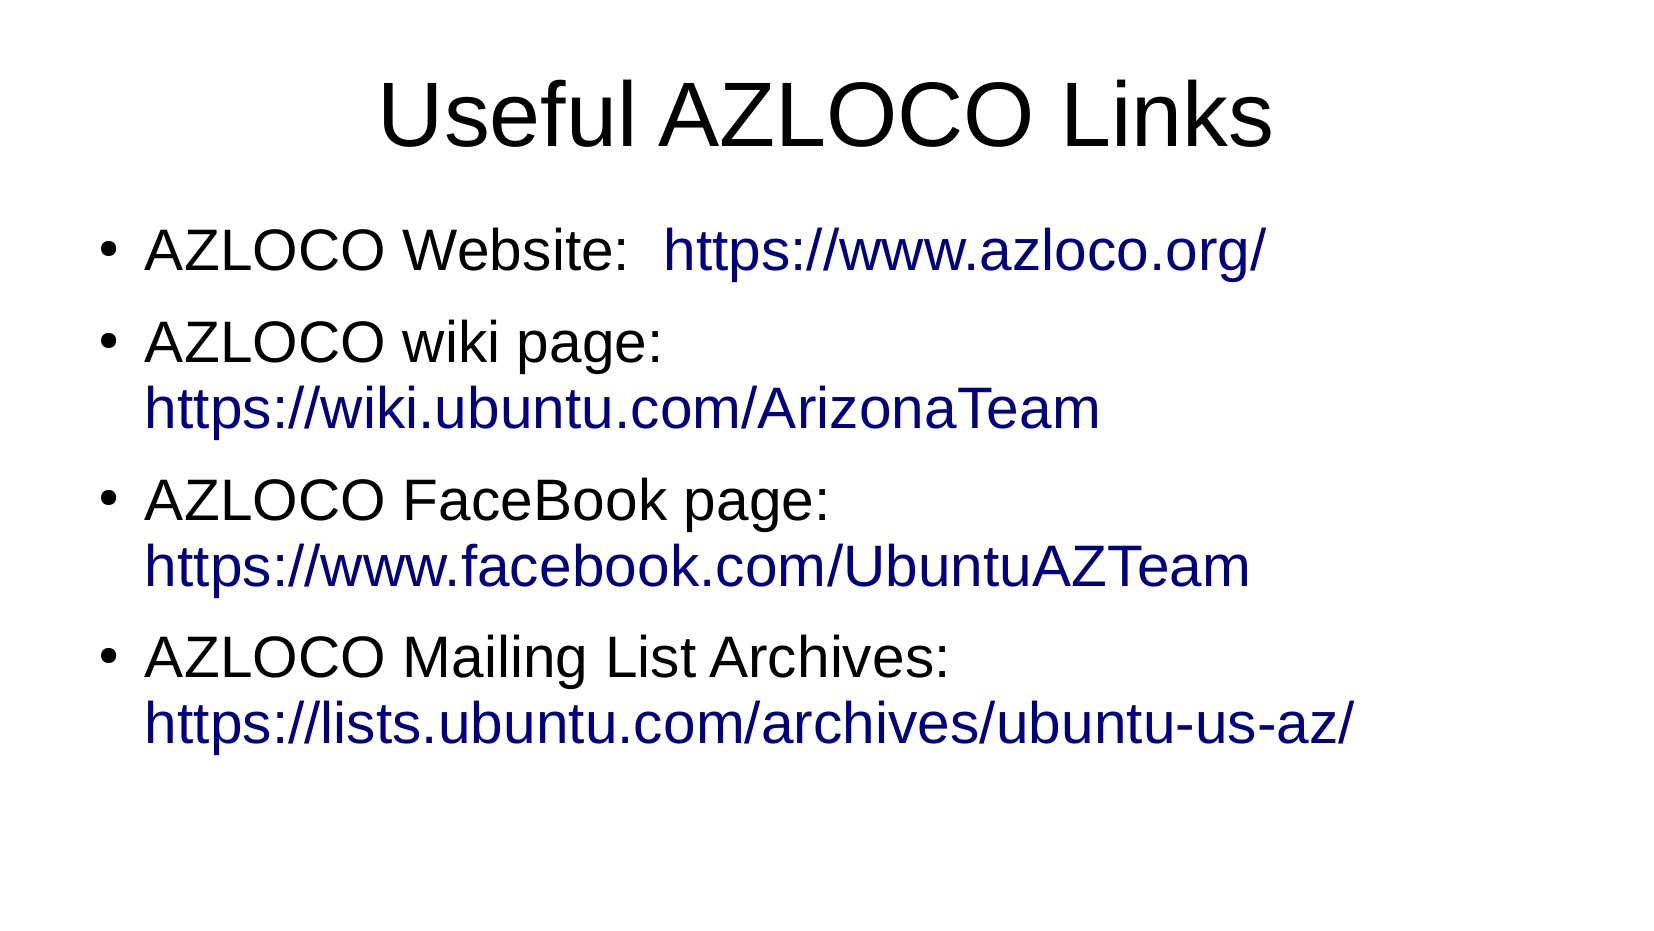

# Useful AZLOCO Links
AZLOCO Website: https://www.azloco.org/
AZLOCO wiki page: https://wiki.ubuntu.com/ArizonaTeam
AZLOCO FaceBook page: https://www.facebook.com/UbuntuAZTeam
AZLOCO Mailing List Archives: https://lists.ubuntu.com/archives/ubuntu-us-az/